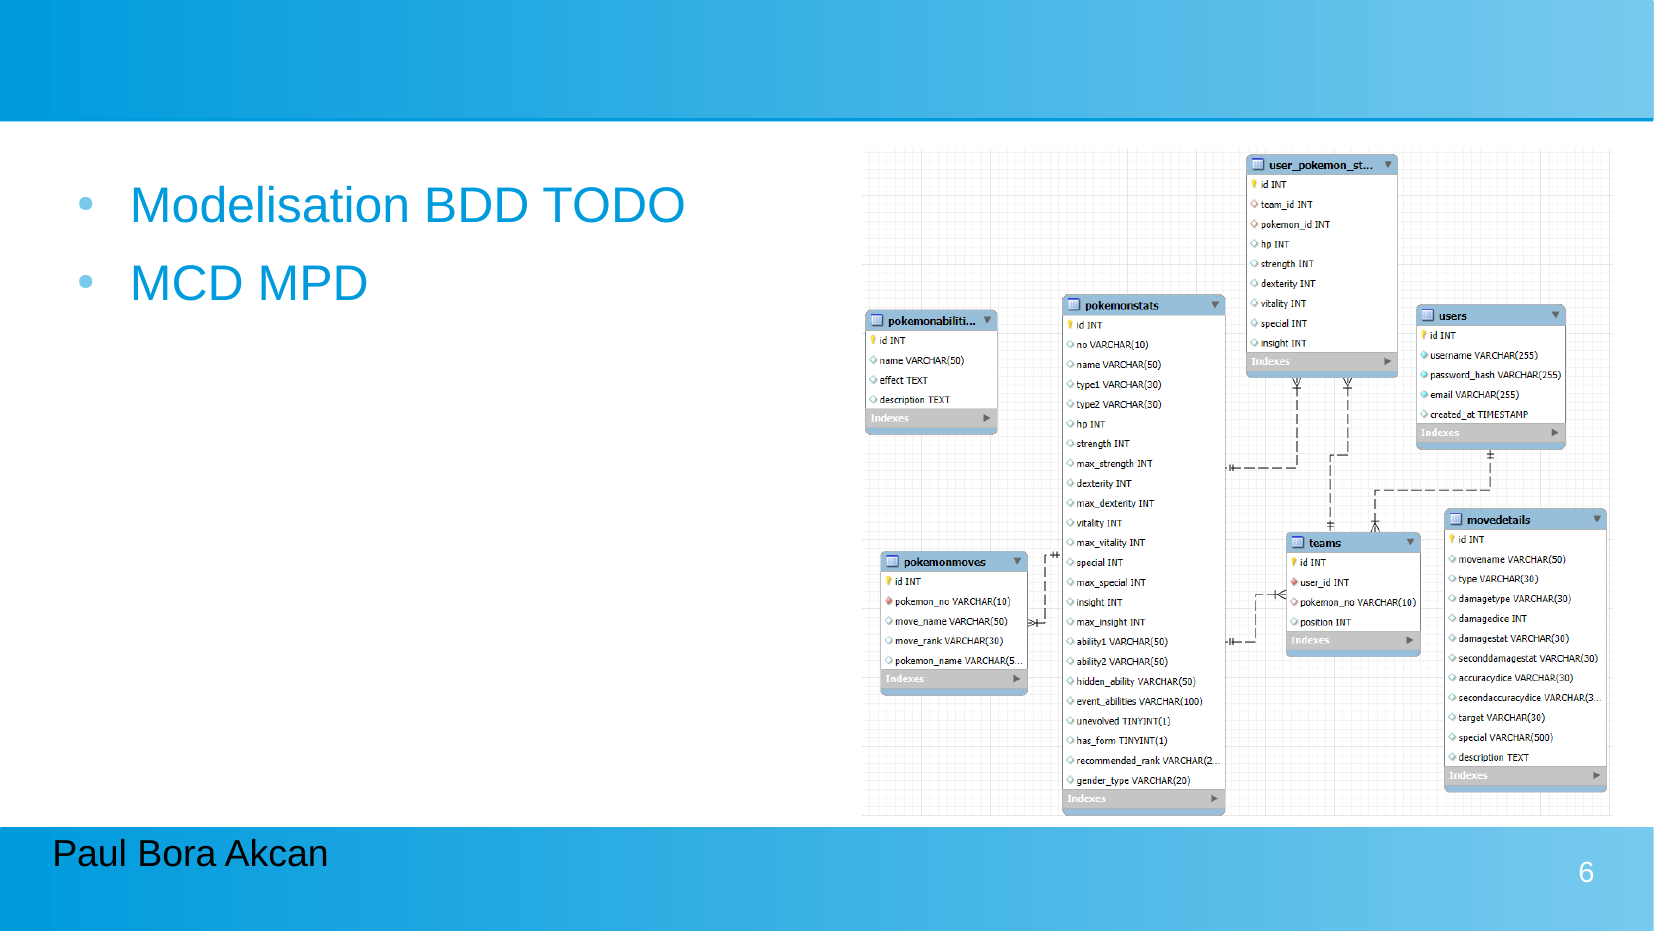

#
Modelisation BDD TODO
MCD MPD
Paul Bora Akcan
6